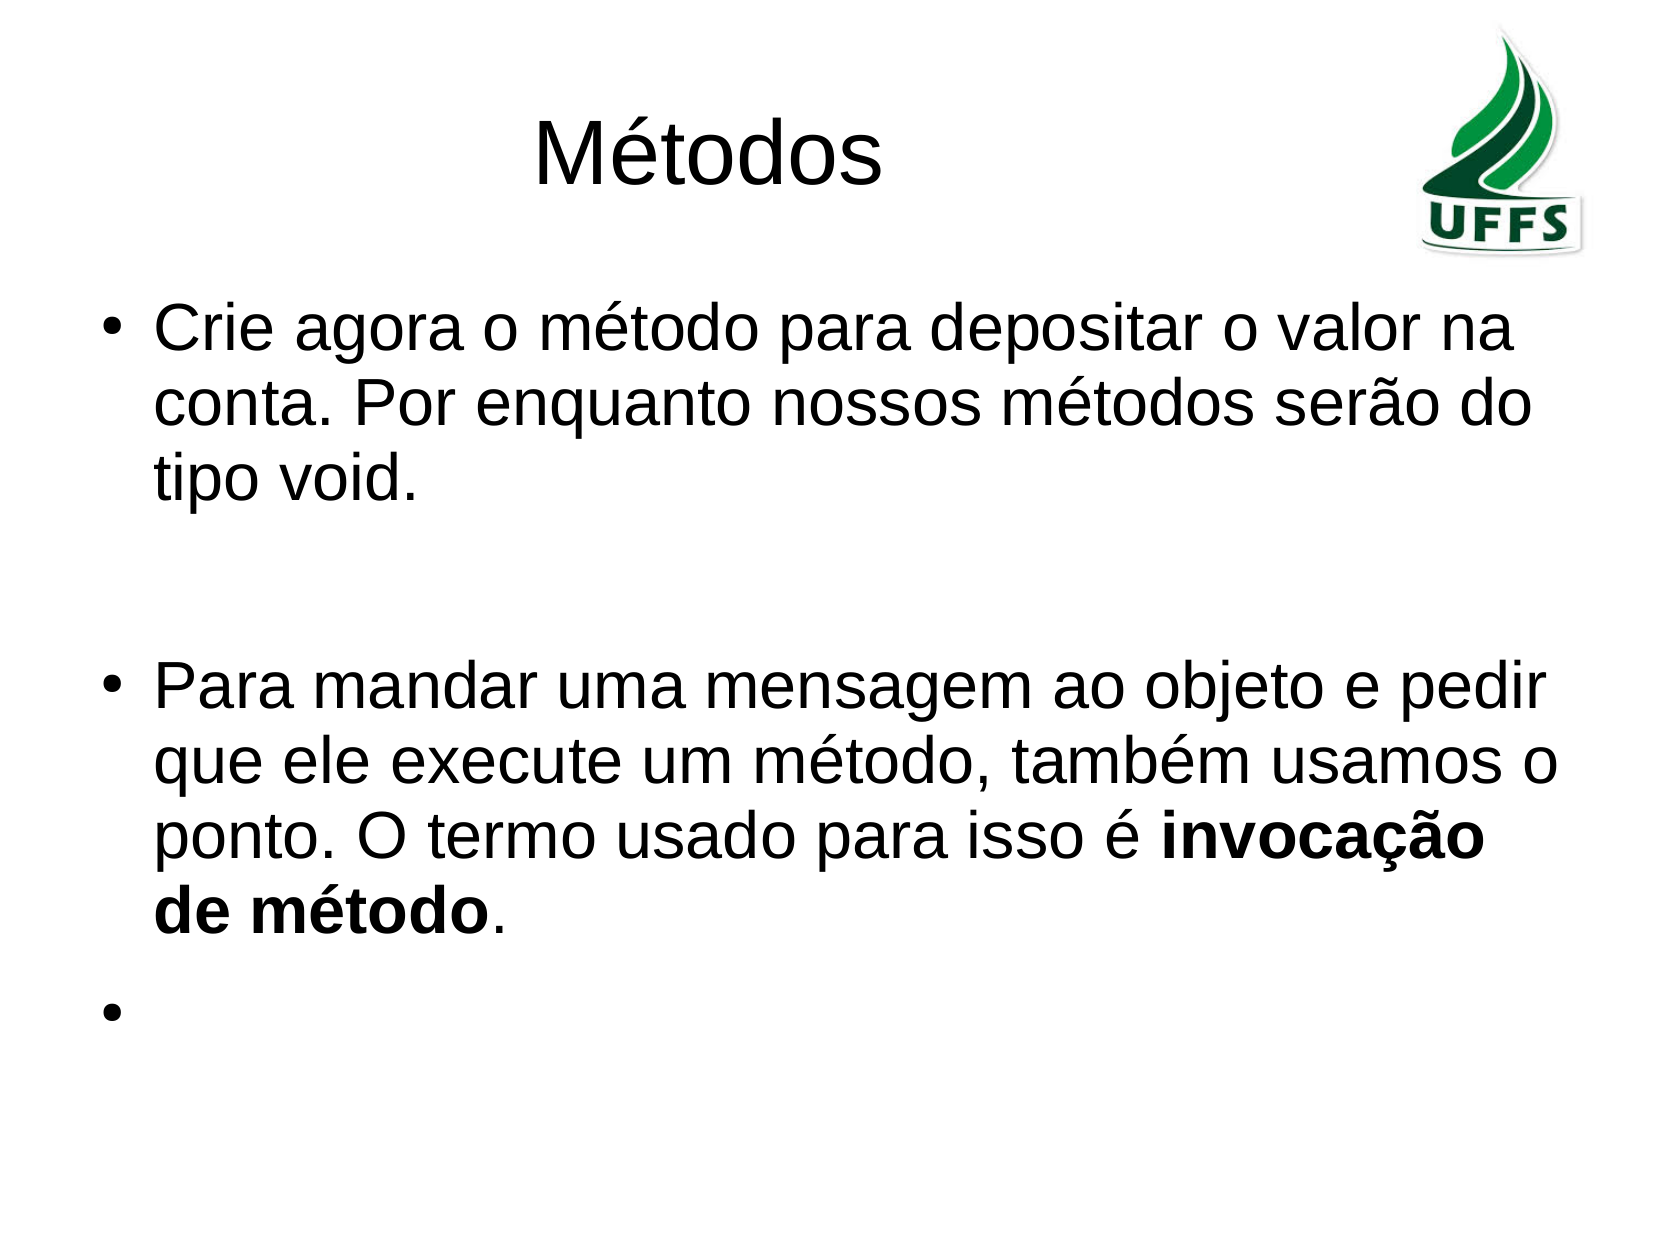

# Métodos
Crie agora o método para depositar o valor na conta. Por enquanto nossos métodos serão do tipo void.
Para mandar uma mensagem ao objeto e pedir que ele execute um método, também usamos o ponto. O termo usado para isso é invocação de método.